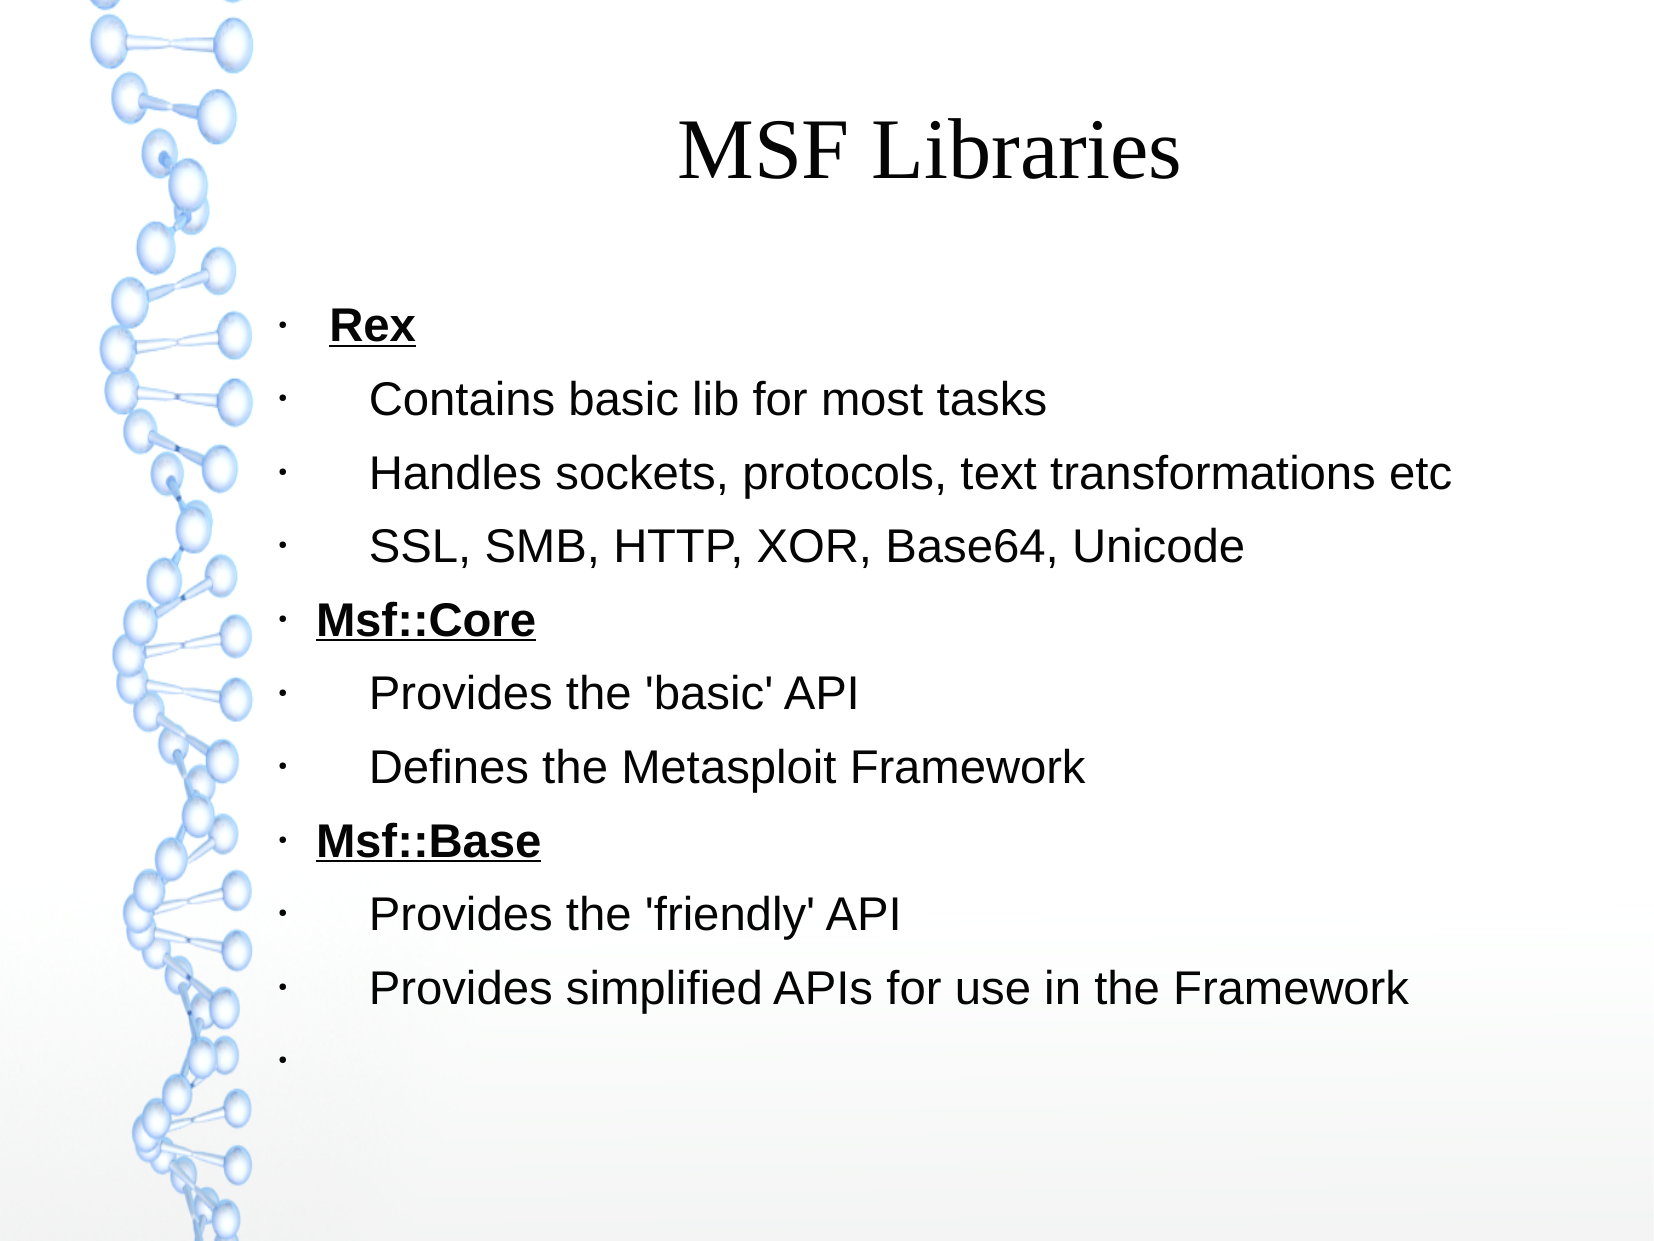

# MSF Libraries
 Rex
 Contains basic lib for most tasks
 Handles sockets, protocols, text transformations etc
 SSL, SMB, HTTP, XOR, Base64, Unicode
Msf::Core
 Provides the 'basic' API
 Defines the Metasploit Framework
Msf::Base
 Provides the 'friendly' API
 Provides simplified APIs for use in the Framework